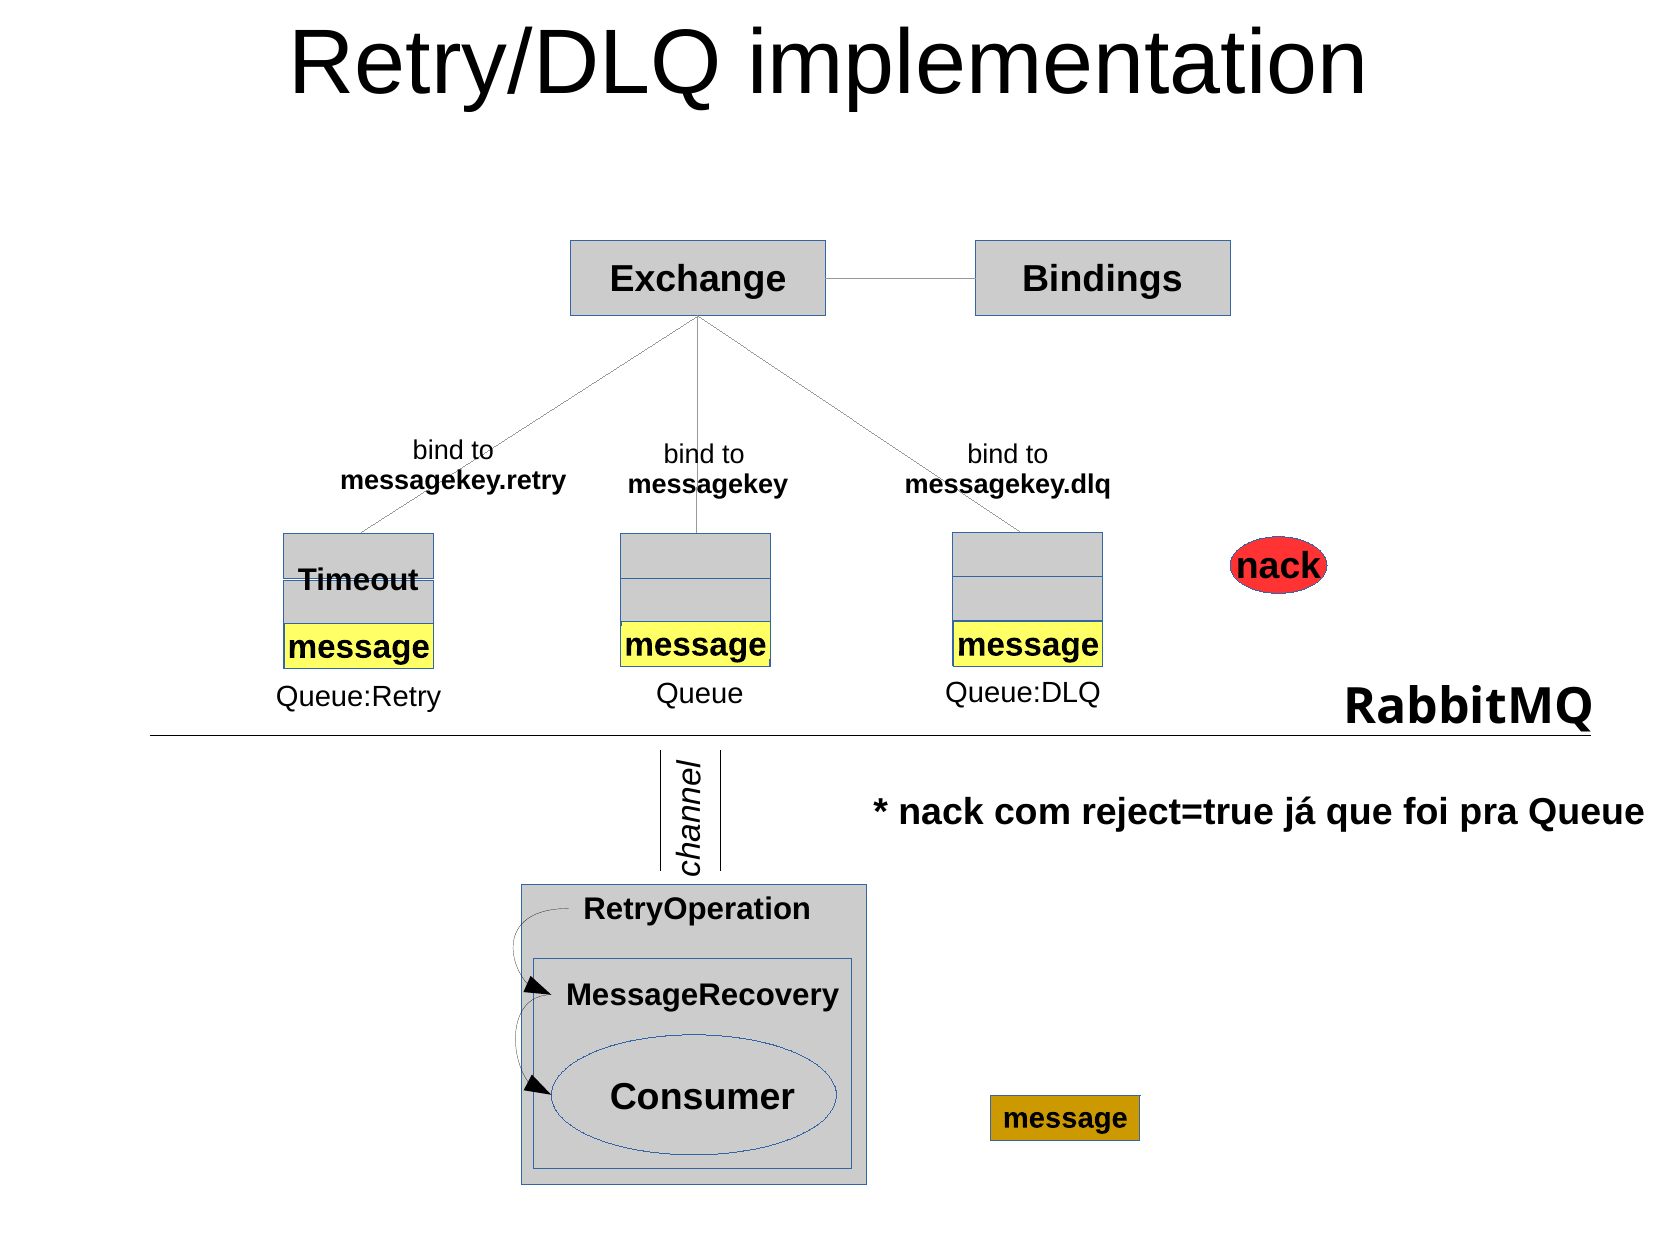

# Retry/DLQ implementation
Exchange
Bindings
bind to messagekey.retry
bind to
messagekey
bind to messagekey.dlq
nack
Timeout
message
message
message
RabbitMQ
Queue:DLQ
 Queue
Queue:Retry
 * nack com reject=true já que foi pra Queue
channel
RetryOperation
dds
MessageRecovery
Consumer
message